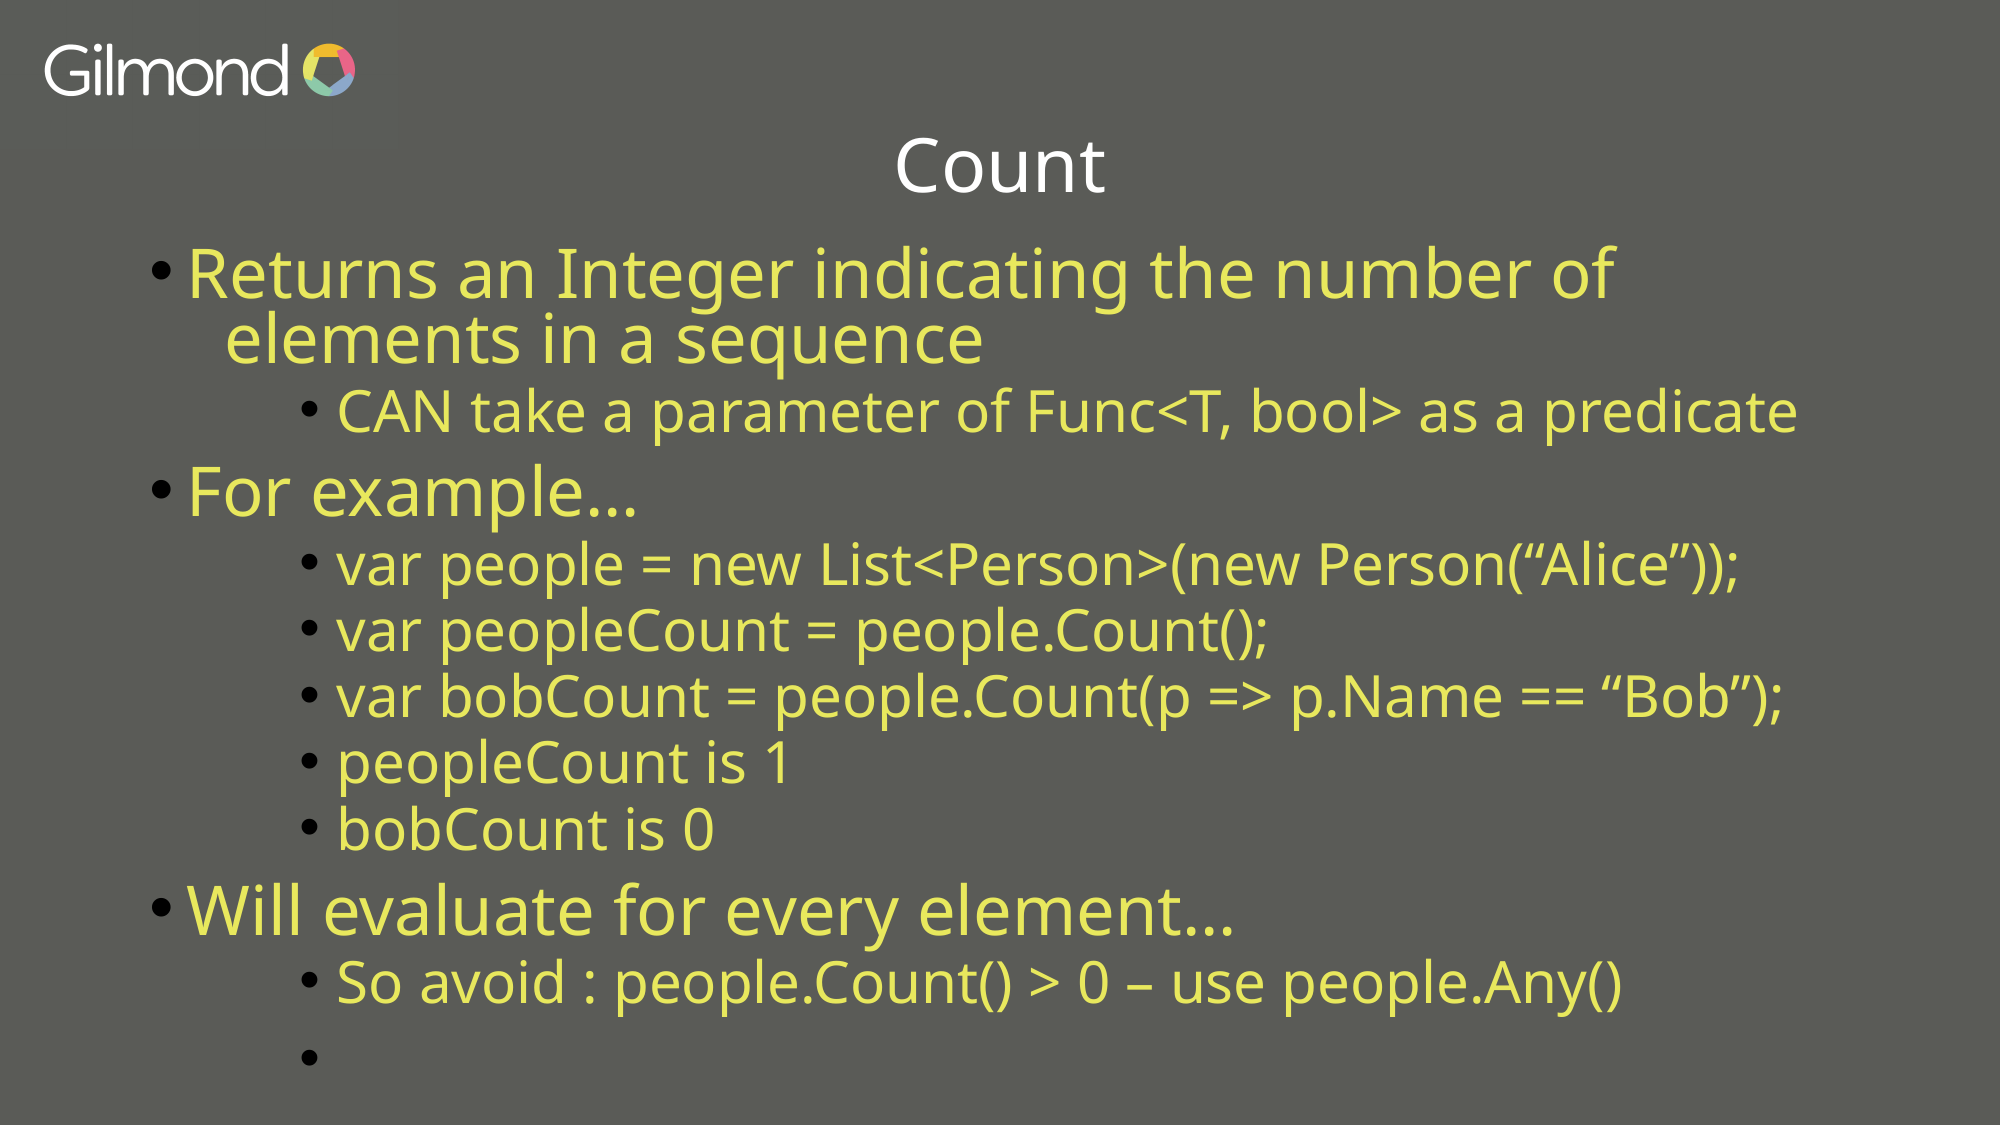

# Count
Returns an Integer indicating the number of elements in a sequence
CAN take a parameter of Func<T, bool> as a predicate
For example…
var people = new List<Person>(new Person(“Alice”));
var peopleCount = people.Count();
var bobCount = people.Count(p => p.Name == “Bob”);
peopleCount is 1
bobCount is 0
Will evaluate for every element…
So avoid : people.Count() > 0 – use people.Any()